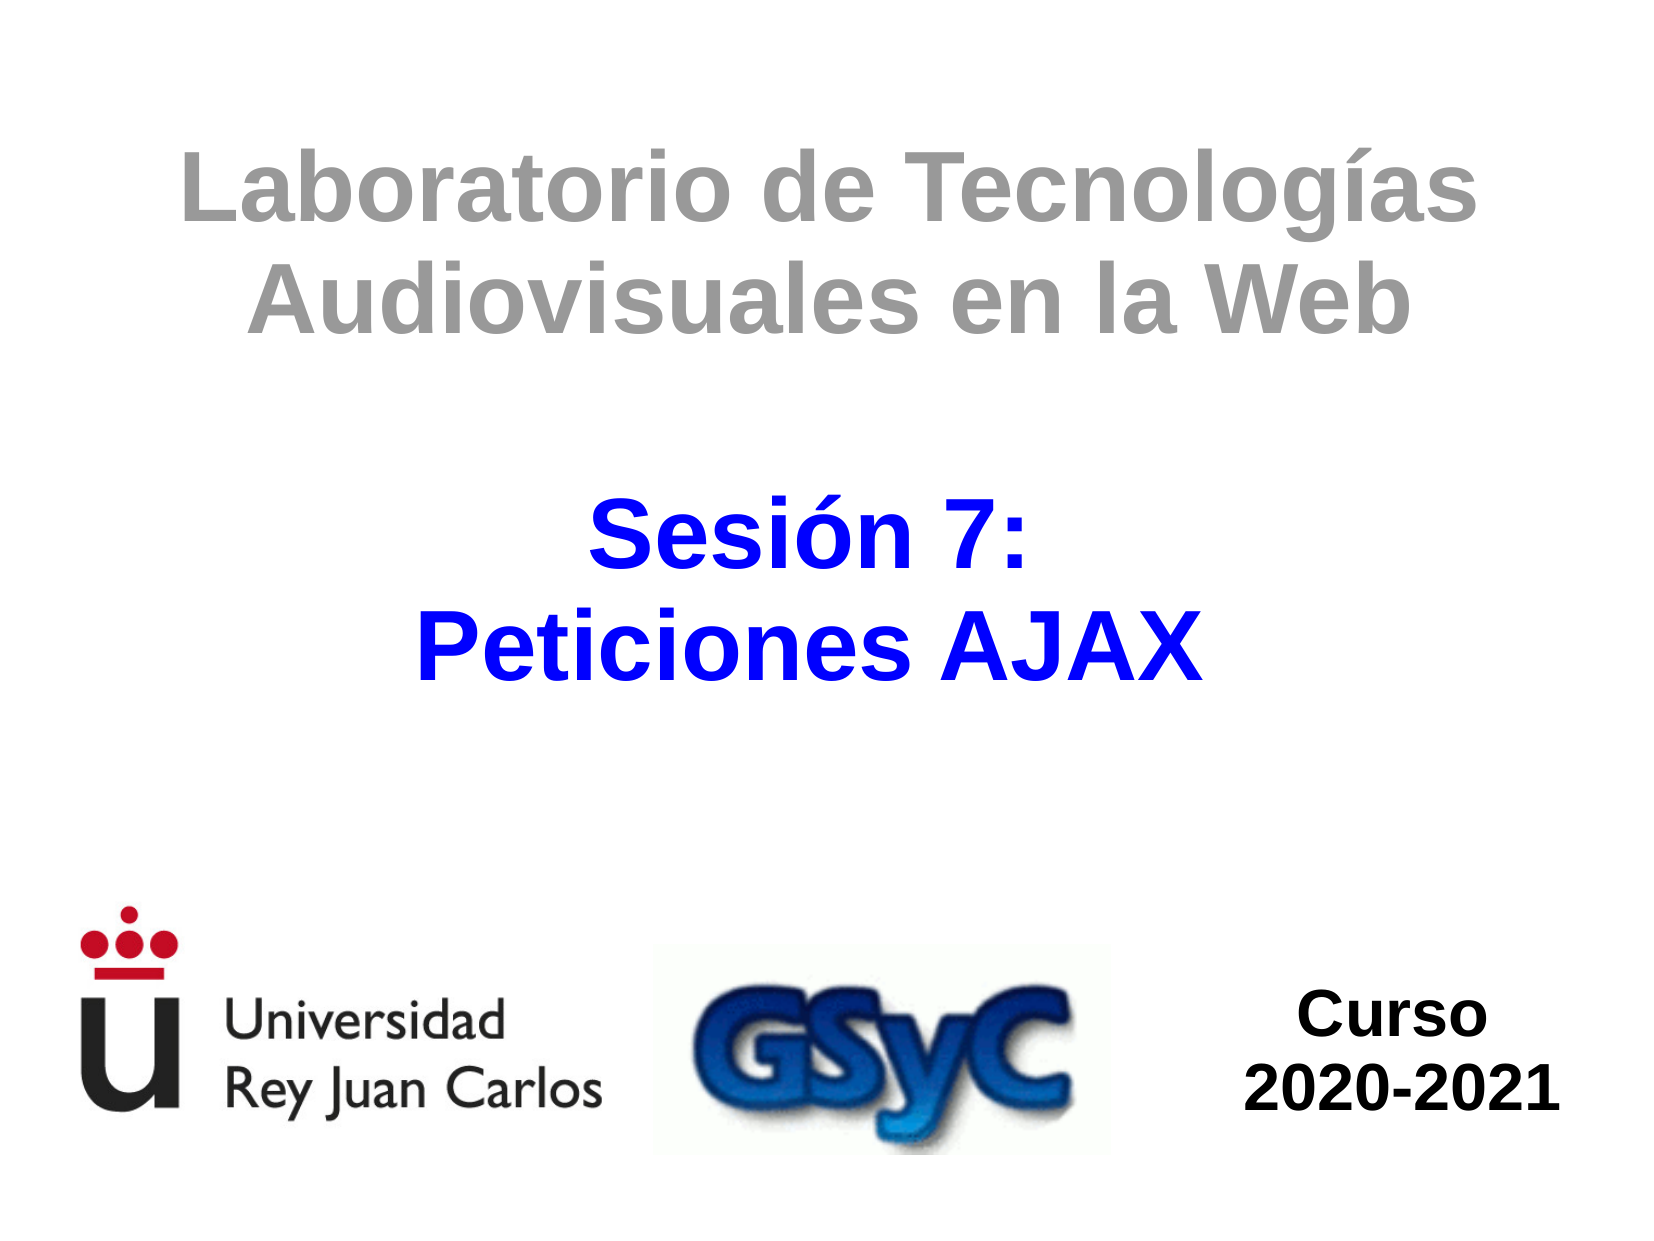

Laboratorio de Tecnologías Audiovisuales en la Web
# Sesión 7: Peticiones AJAX
Curso
2020-2021